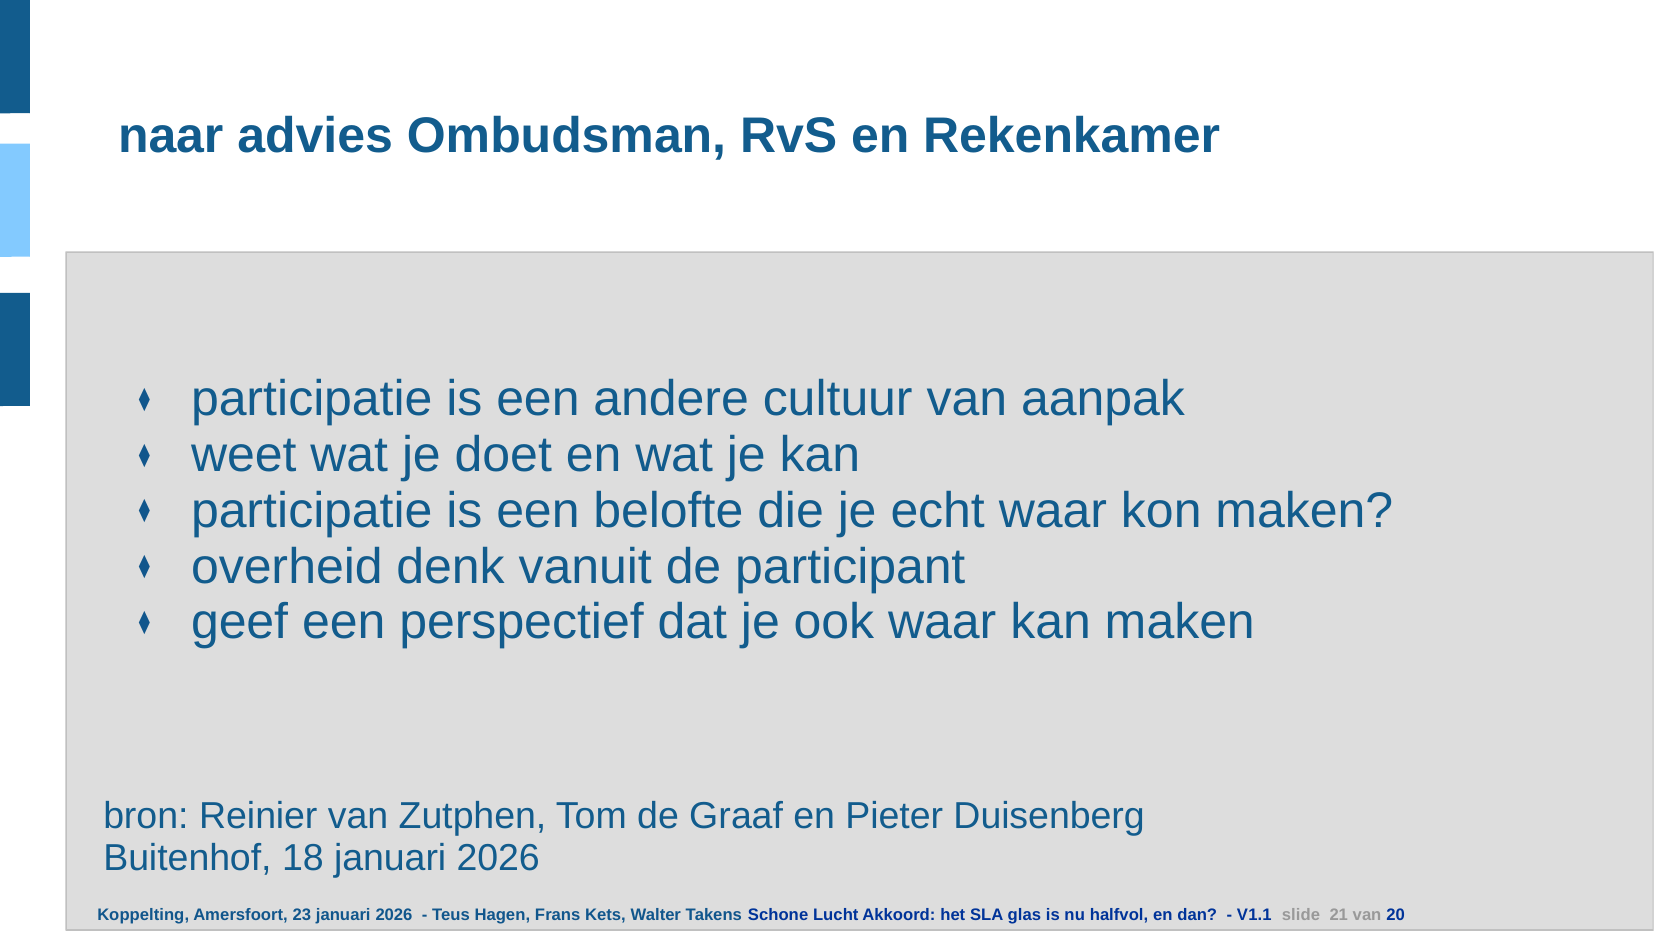

# naar advies Ombudsman, RvS en Rekenkamer
participatie is een andere cultuur van aanpak
weet wat je doet en wat je kan
participatie is een belofte die je echt waar kon maken?
overheid denk vanuit de participant
geef een perspectief dat je ook waar kan maken
bron: Reinier van Zutphen, Tom de Graaf en Pieter Duisenberg
Buitenhof, 18 januari 2026